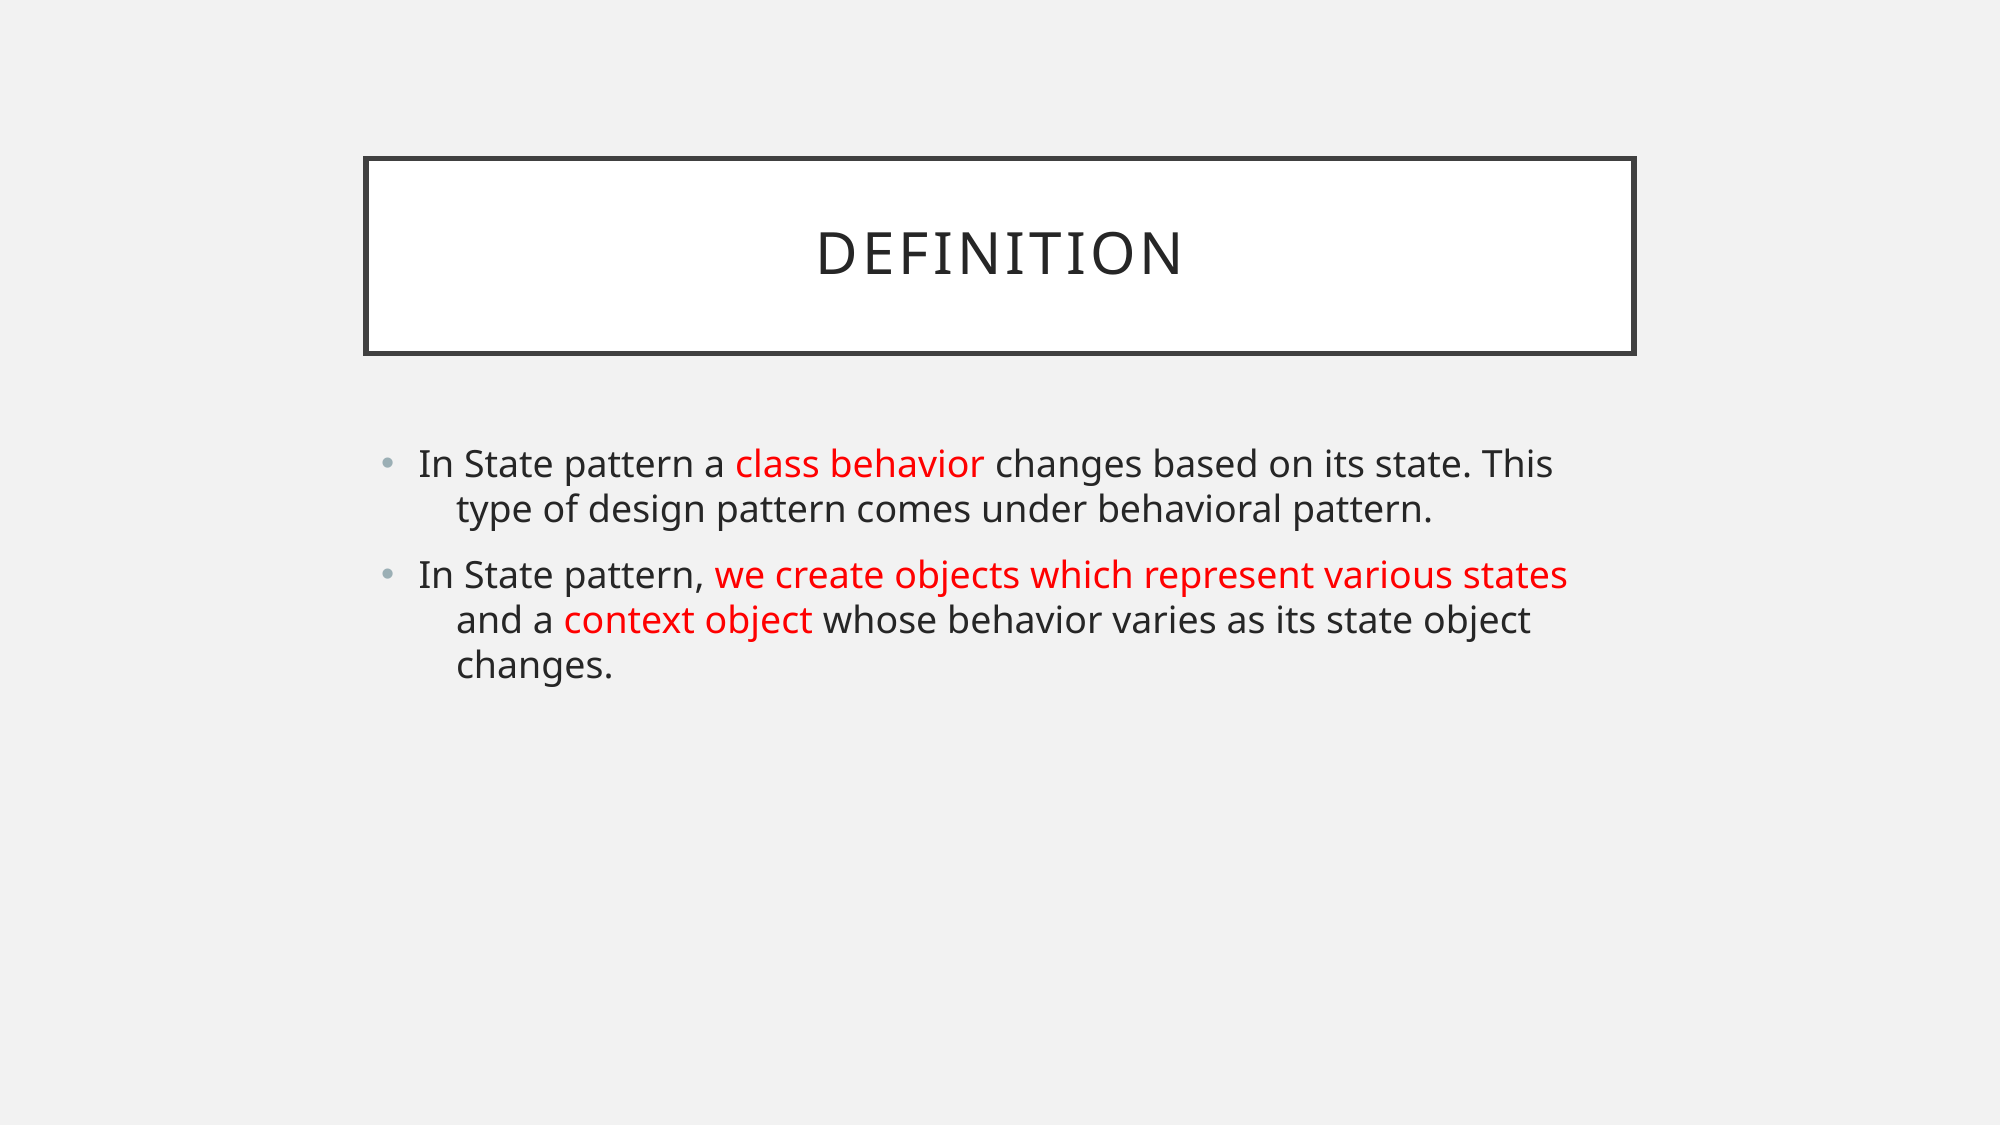

# definition
In State pattern a class behavior changes based on its state. This type of design pattern comes under behavioral pattern.
In State pattern, we create objects which represent various states and a context object whose behavior varies as its state object changes.